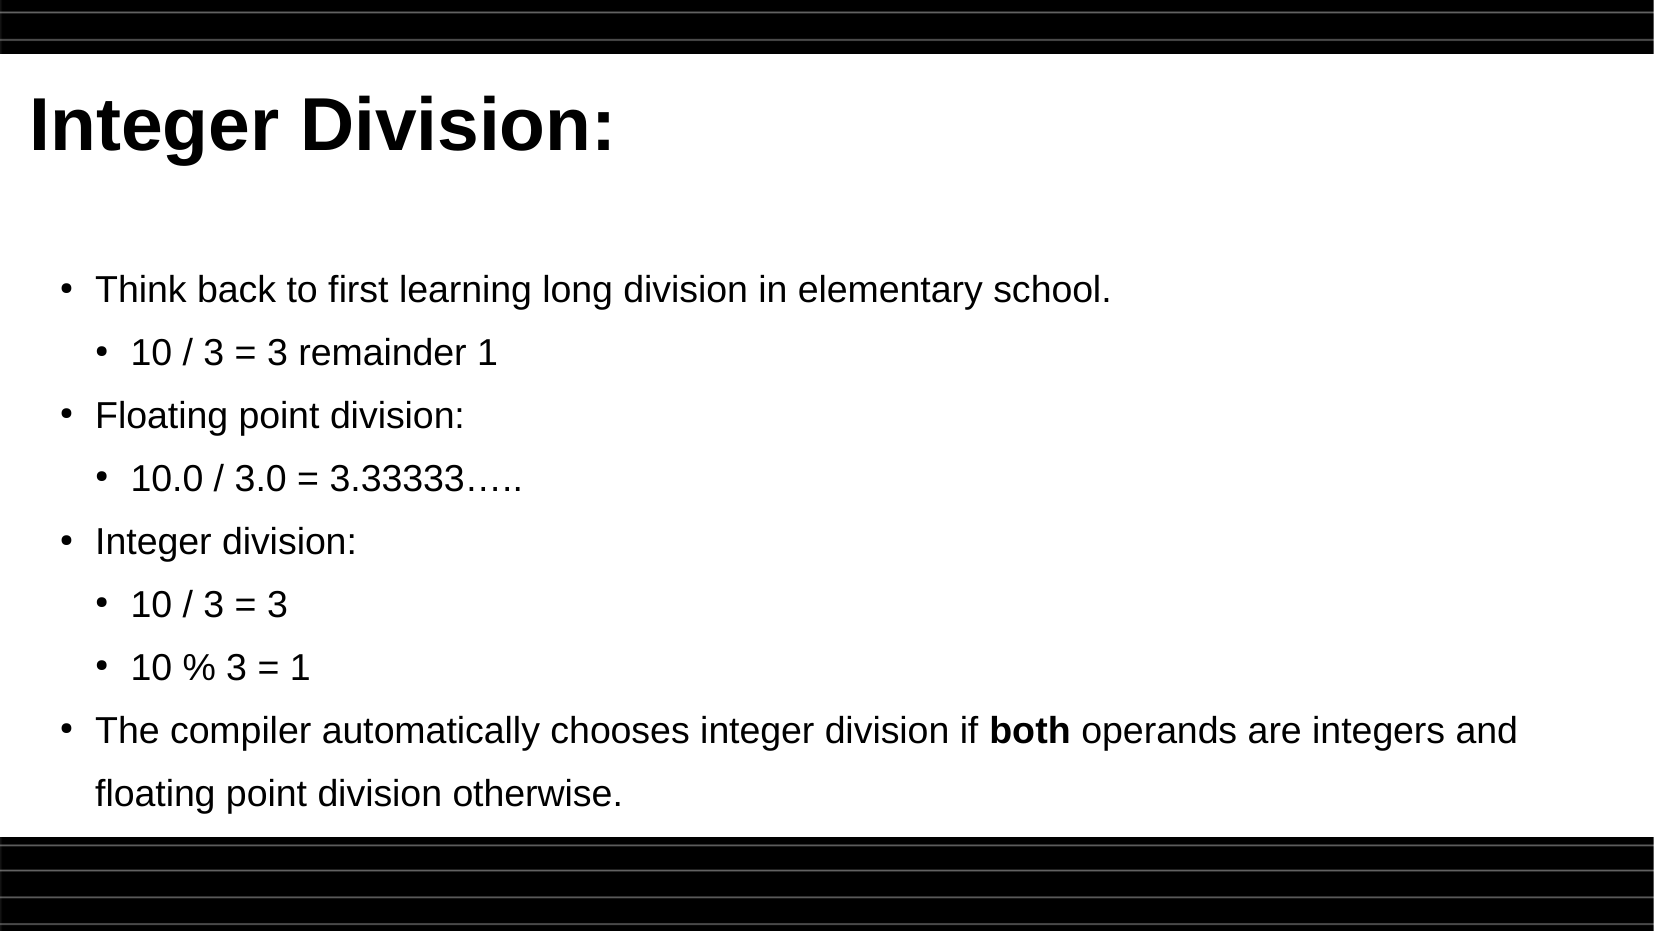

Integer Division:
Think back to first learning long division in elementary school.
10 / 3 = 3 remainder 1
Floating point division:
10.0 / 3.0 = 3.33333…..
Integer division:
10 / 3 = 3
10 % 3 = 1
The compiler automatically chooses integer division if both operands are integers and floating point division otherwise.